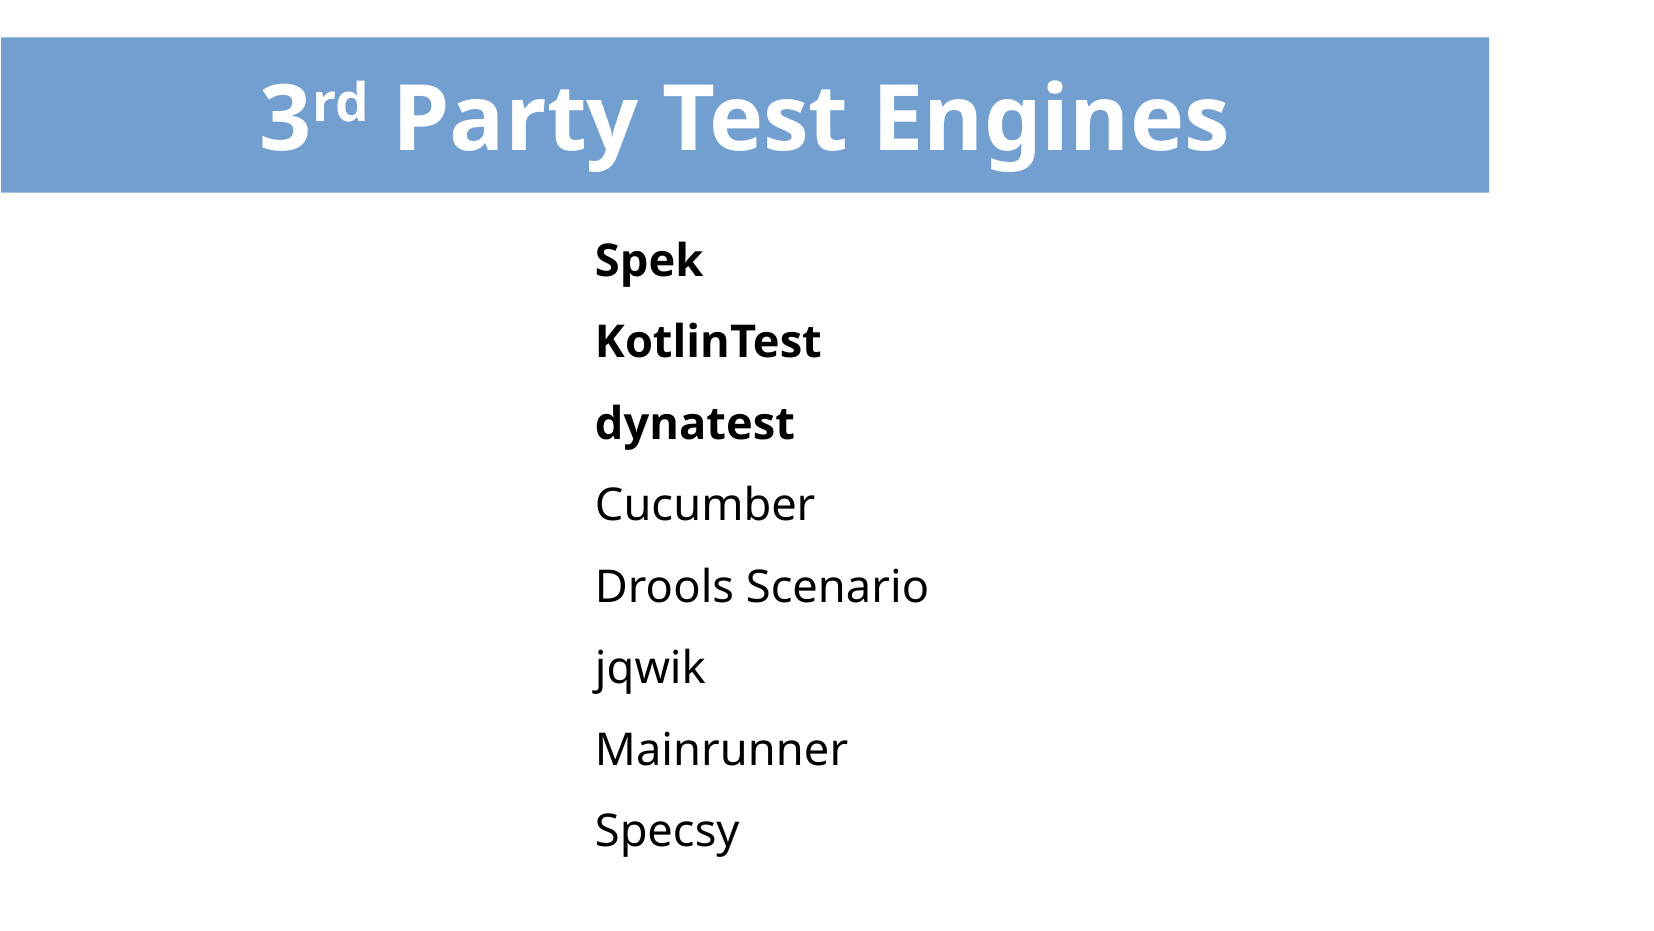

# 3rd Party Test Engines
Spek
KotlinTest
dynatest
Cucumber
Drools Scenario
jqwik
Mainrunner
Specsy